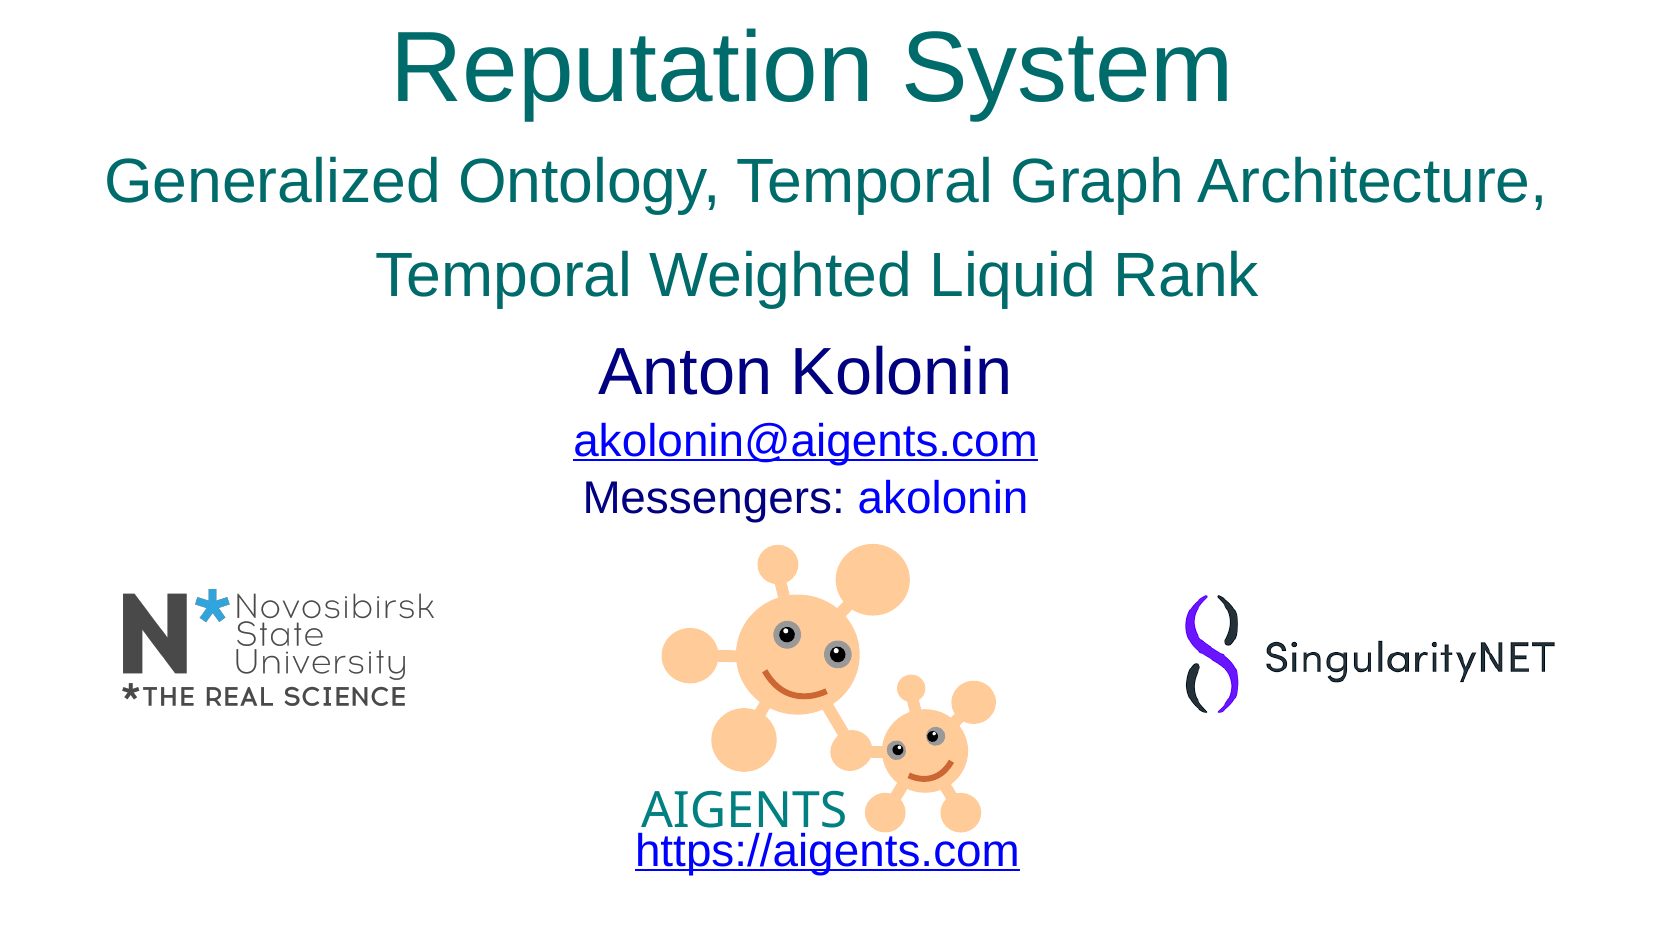

Reputation System
Generalized Ontology, Temporal Graph Architecture,
Temporal Weighted Liquid Rank
Anton Kolonin
akolonin@aigents.com
Messengers: akolonin
AIGENTS
https://aigents.com